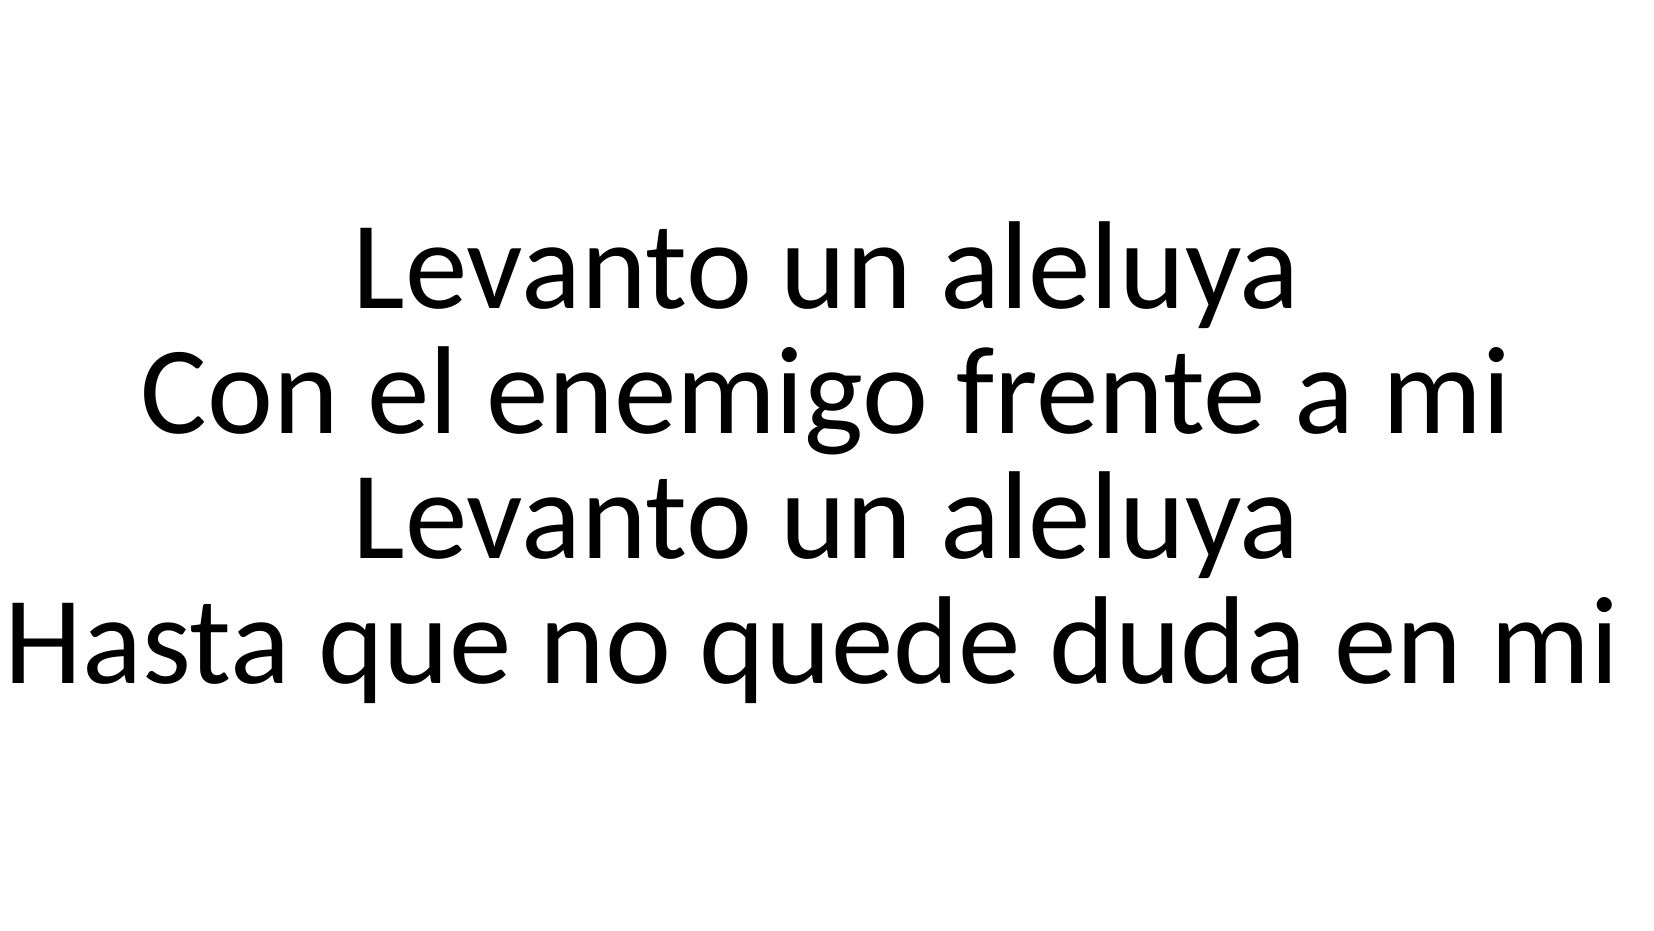

# Levanto un aleluya Con el enemigo frente a mi Levanto un aleluya Hasta que no quede duda en mi